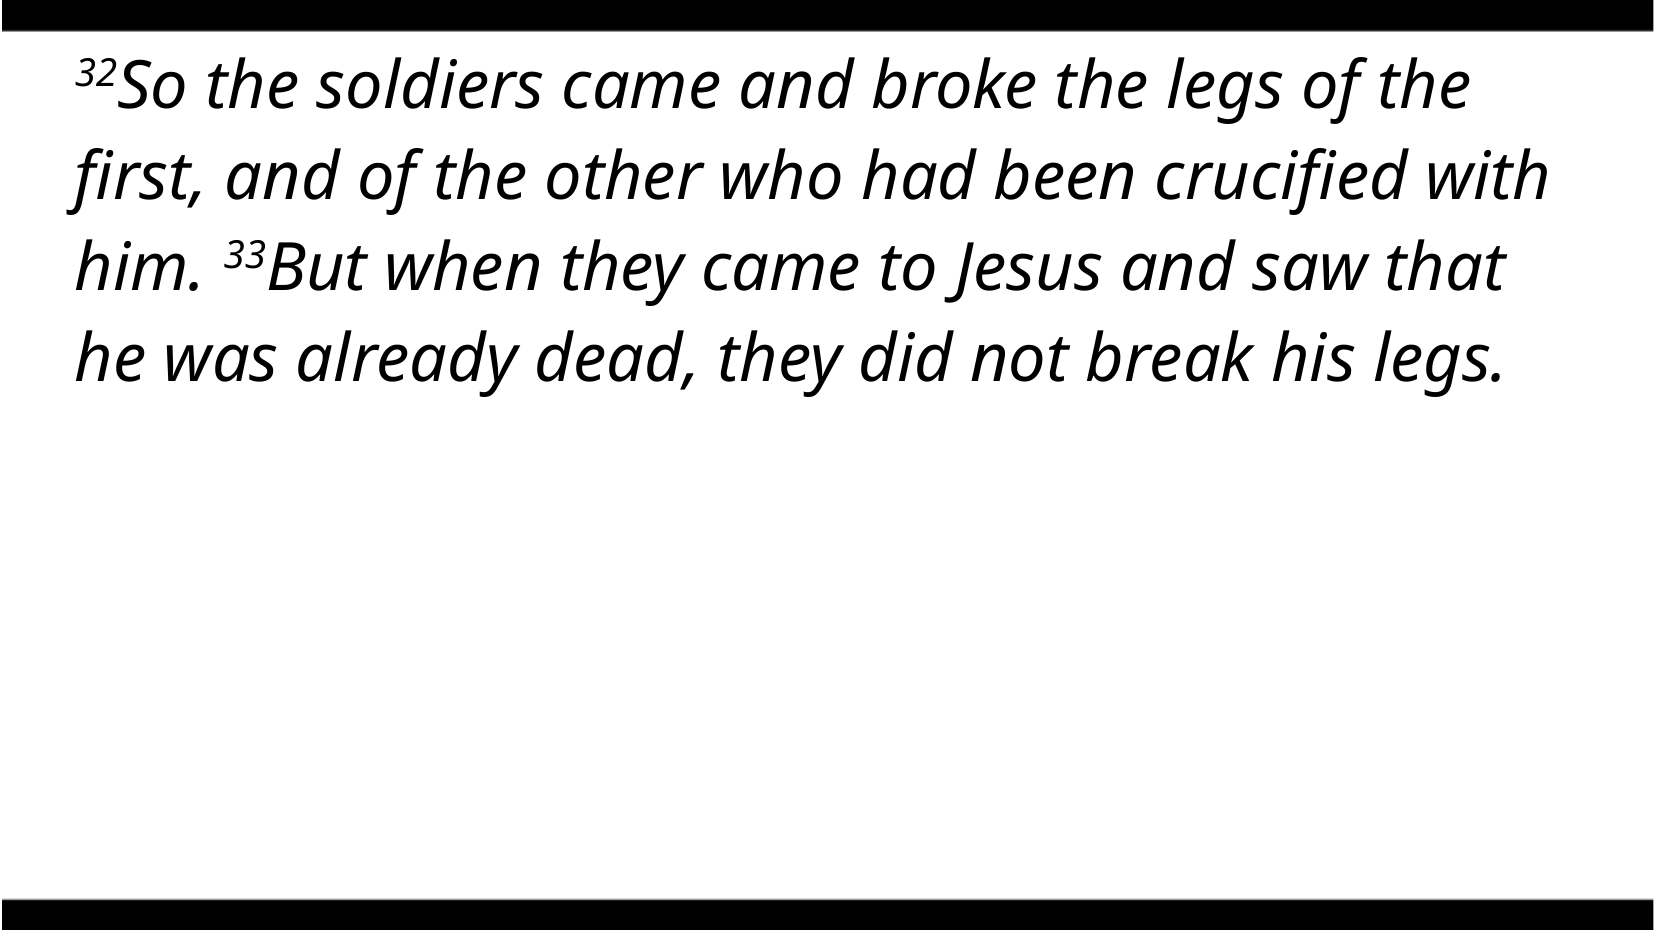

32So the soldiers came and broke the legs of the first, and of the other who had been crucified with him. 33But when they came to Jesus and saw that he was already dead, they did not break his legs.